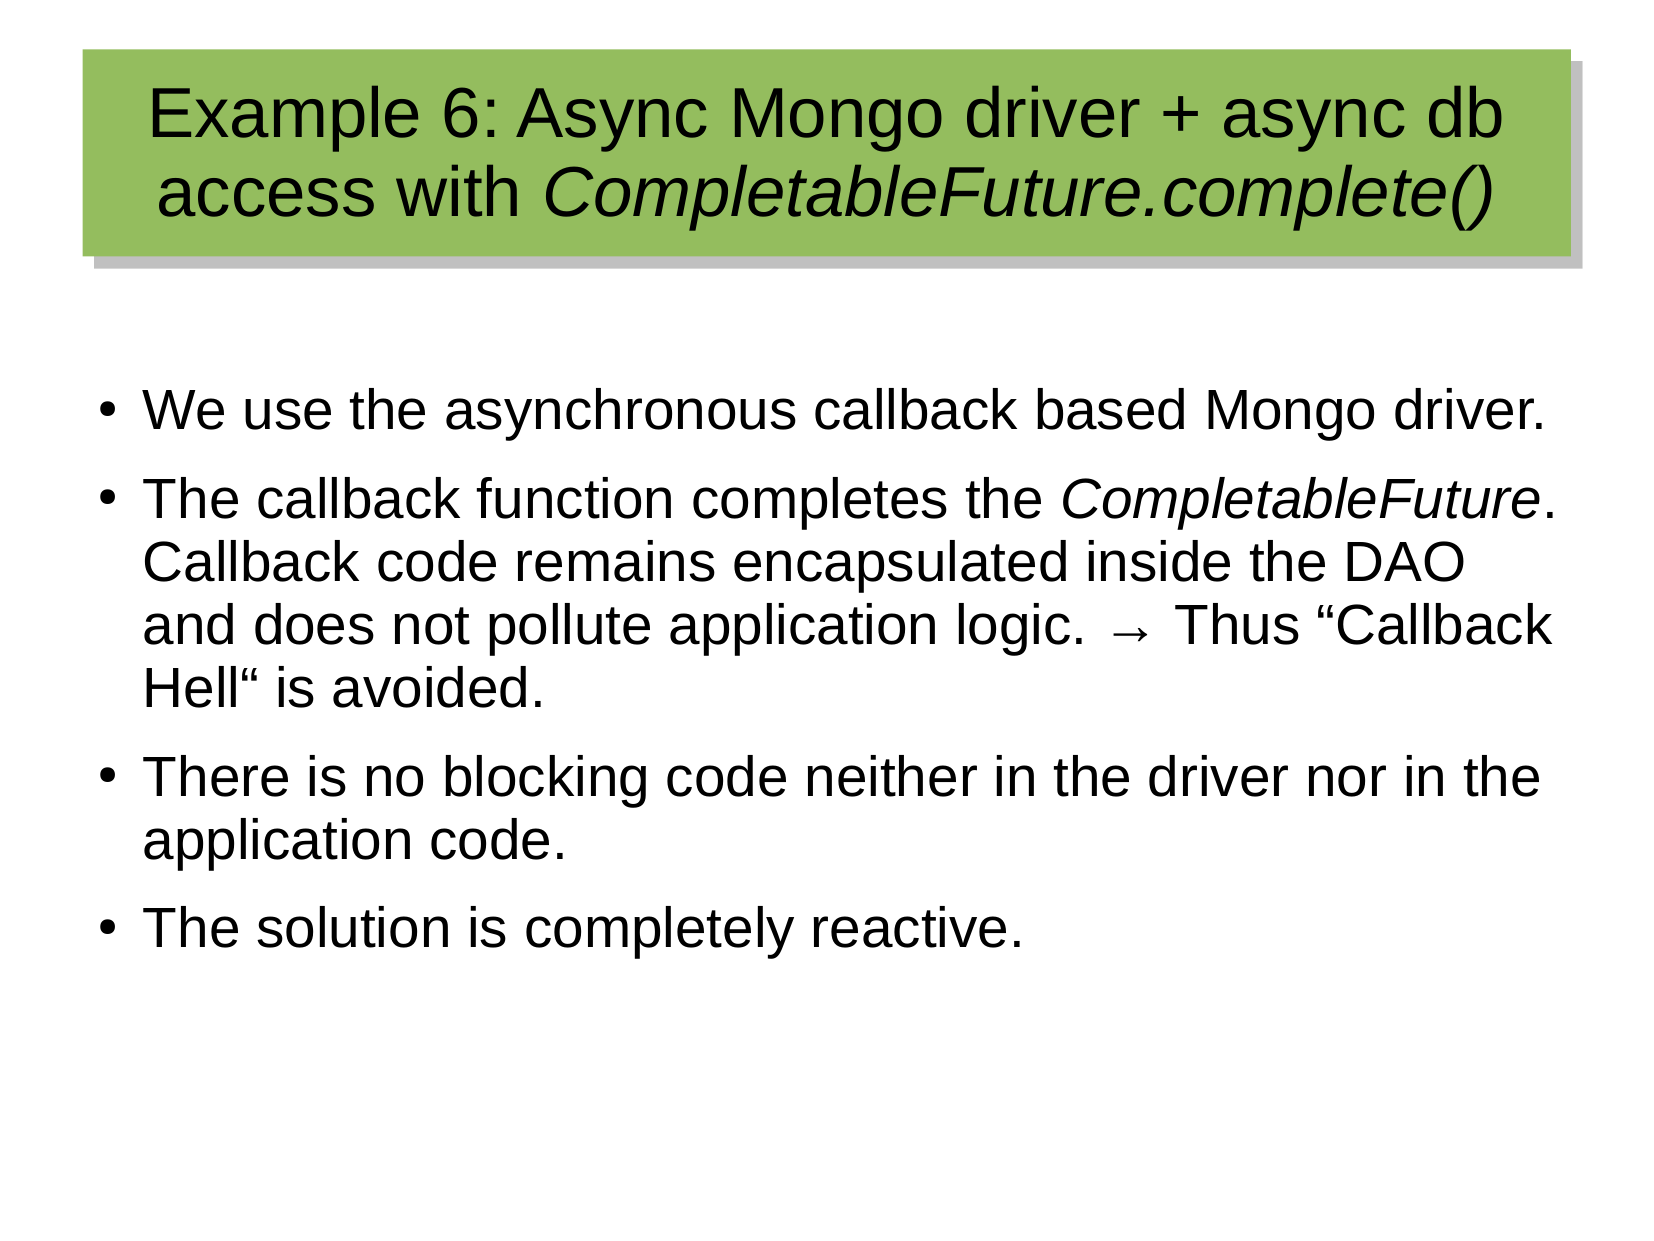

# Example 6: Async Mongo driver + async db access with CompletableFuture.complete()
We use the asynchronous callback based Mongo driver.
The callback function completes the CompletableFuture. Callback code remains encapsulated inside the DAO and does not pollute application logic. → Thus “Callback Hell“ is avoided.
There is no blocking code neither in the driver nor in the application code.
The solution is completely reactive.